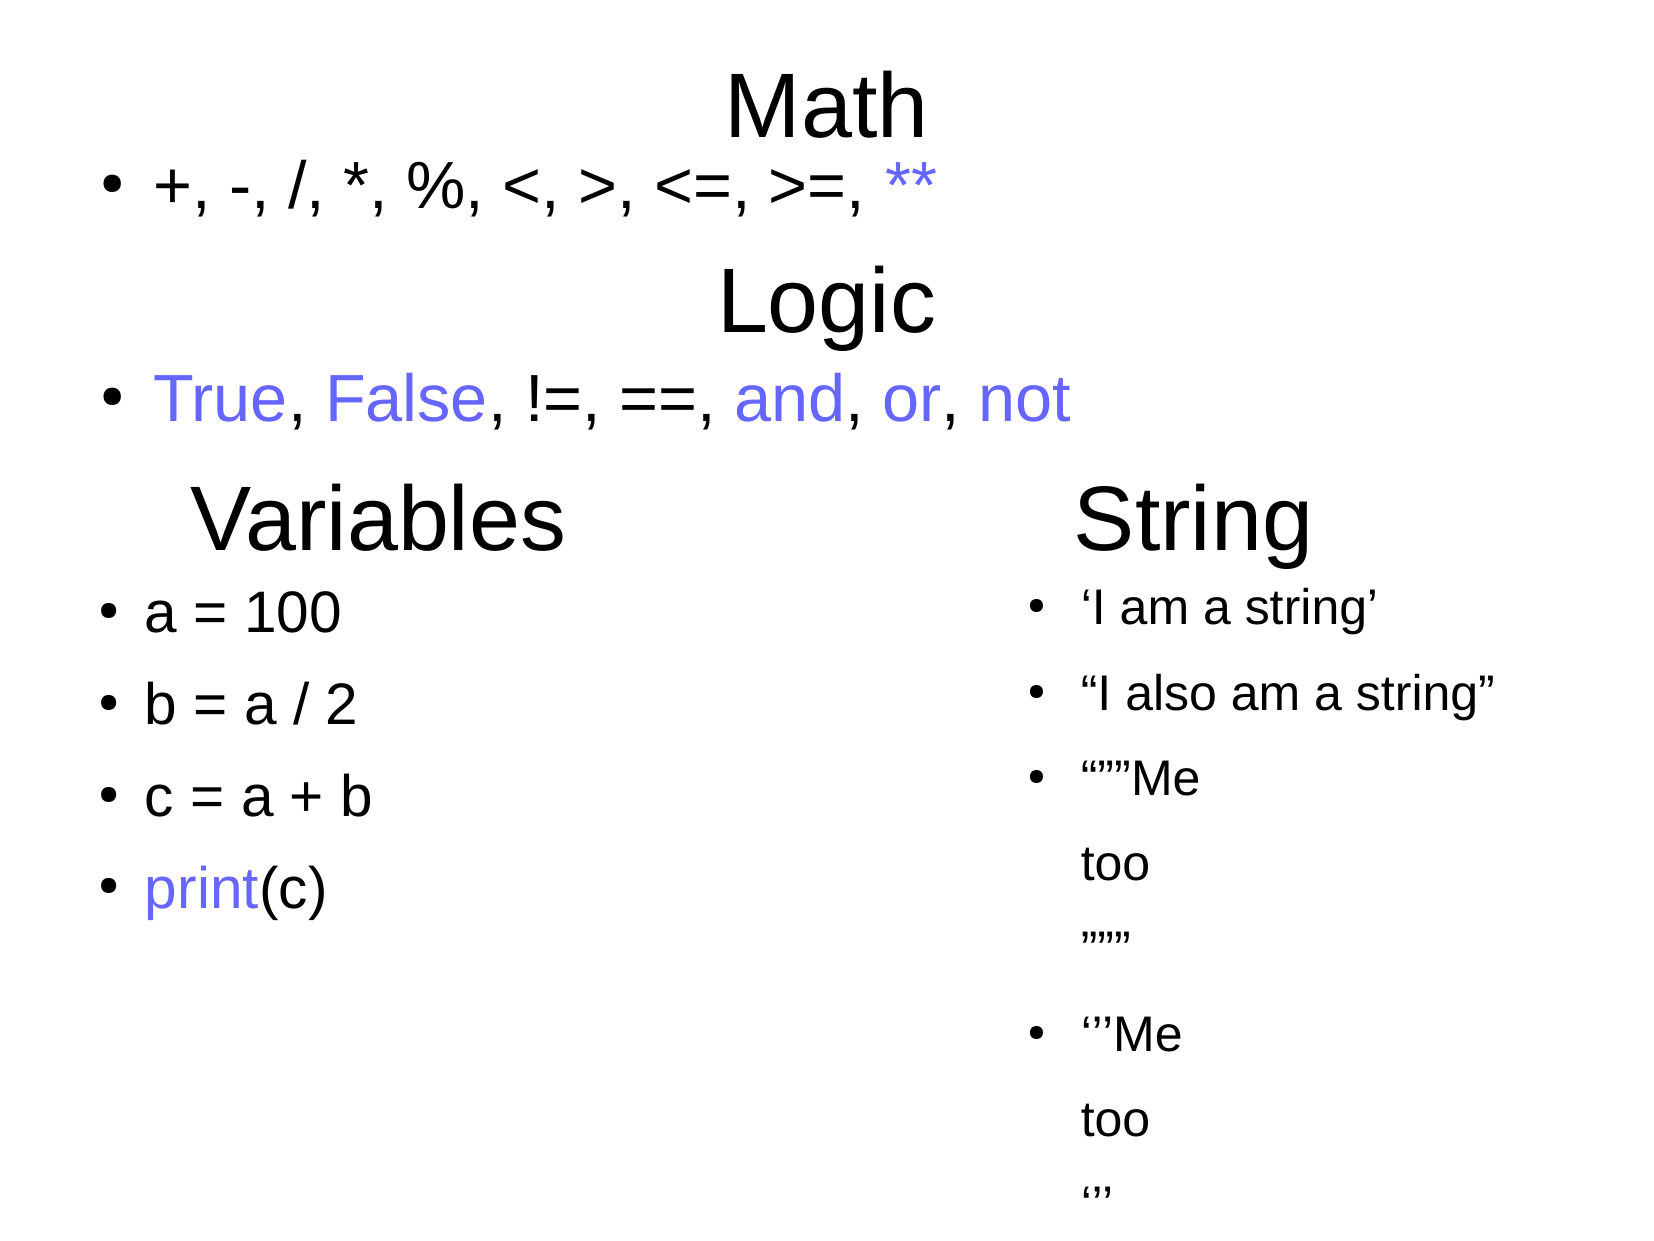

# Math
+, -, /, *, %, <, >, <=, >=, **
Logic
True, False, !=, ==, and, or, not
Variables
String
a = 100
b = a / 2
c = a + b
print(c)
‘I am a string’
“I also am a string”
“””Me
too
”””
‘’’Me
too
‘’’